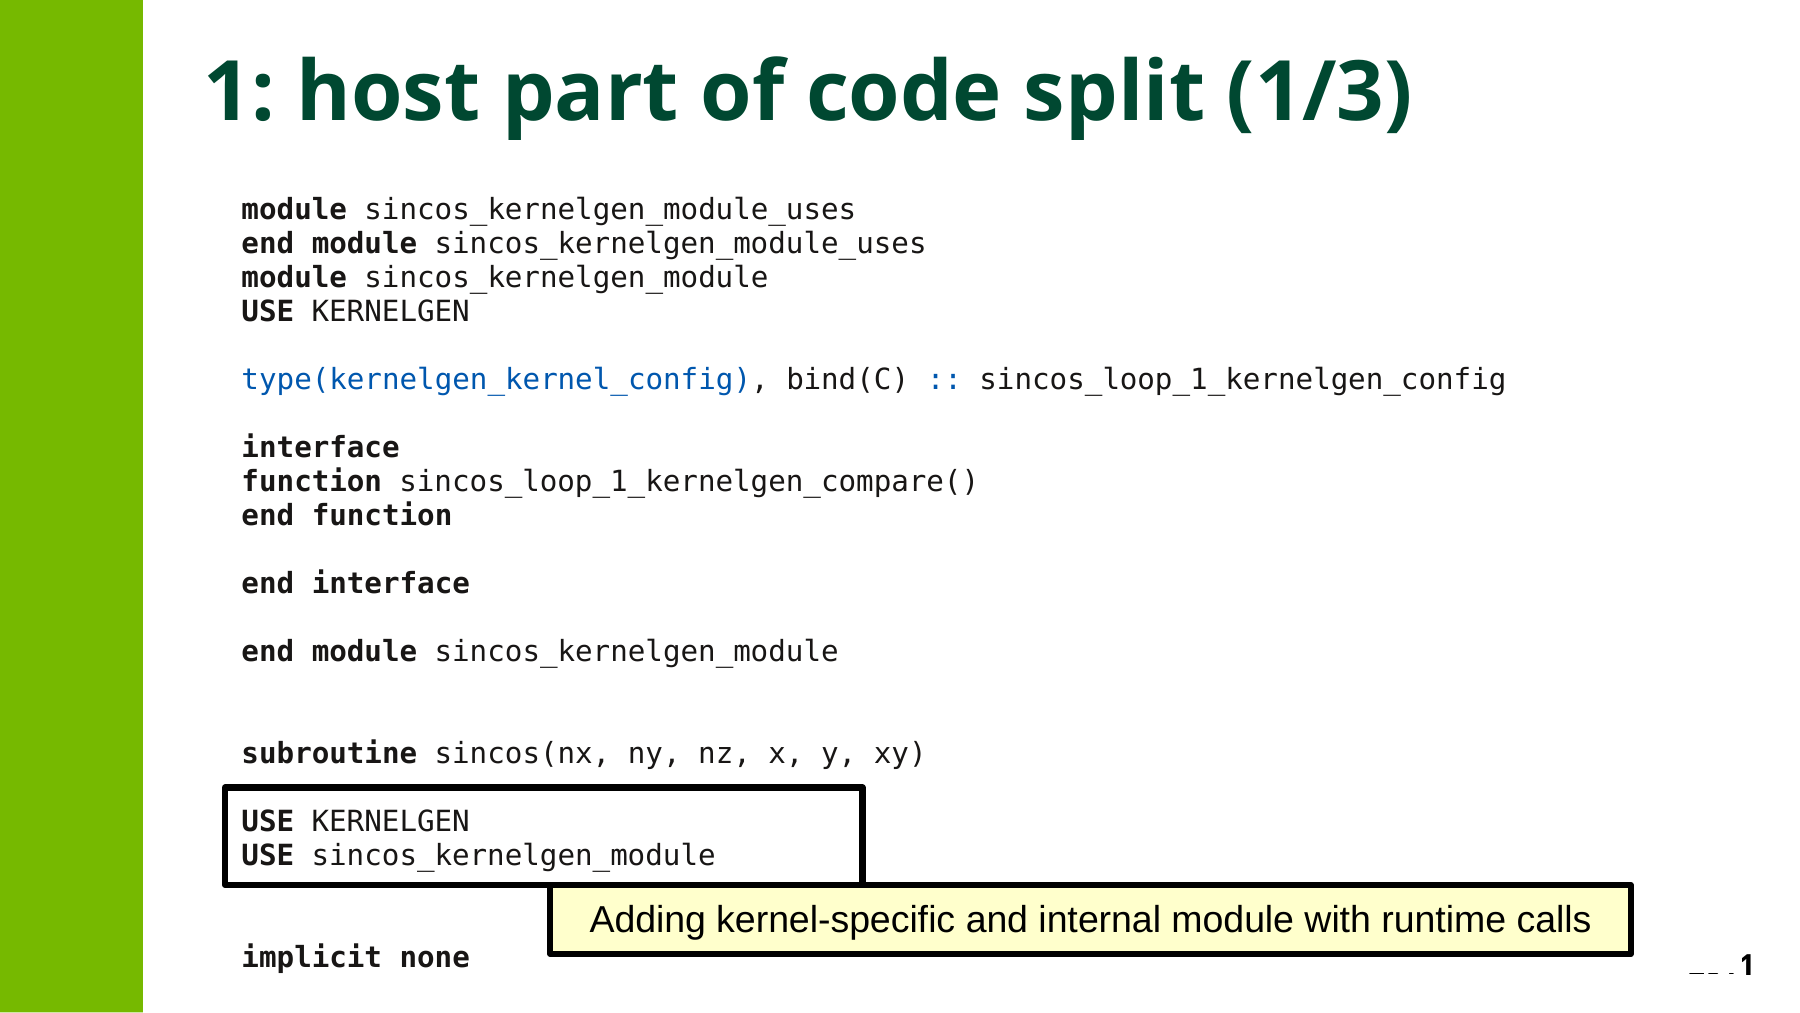

# 1: host part of code split (1/3)
Adding kernel-specific and internal module with runtime calls